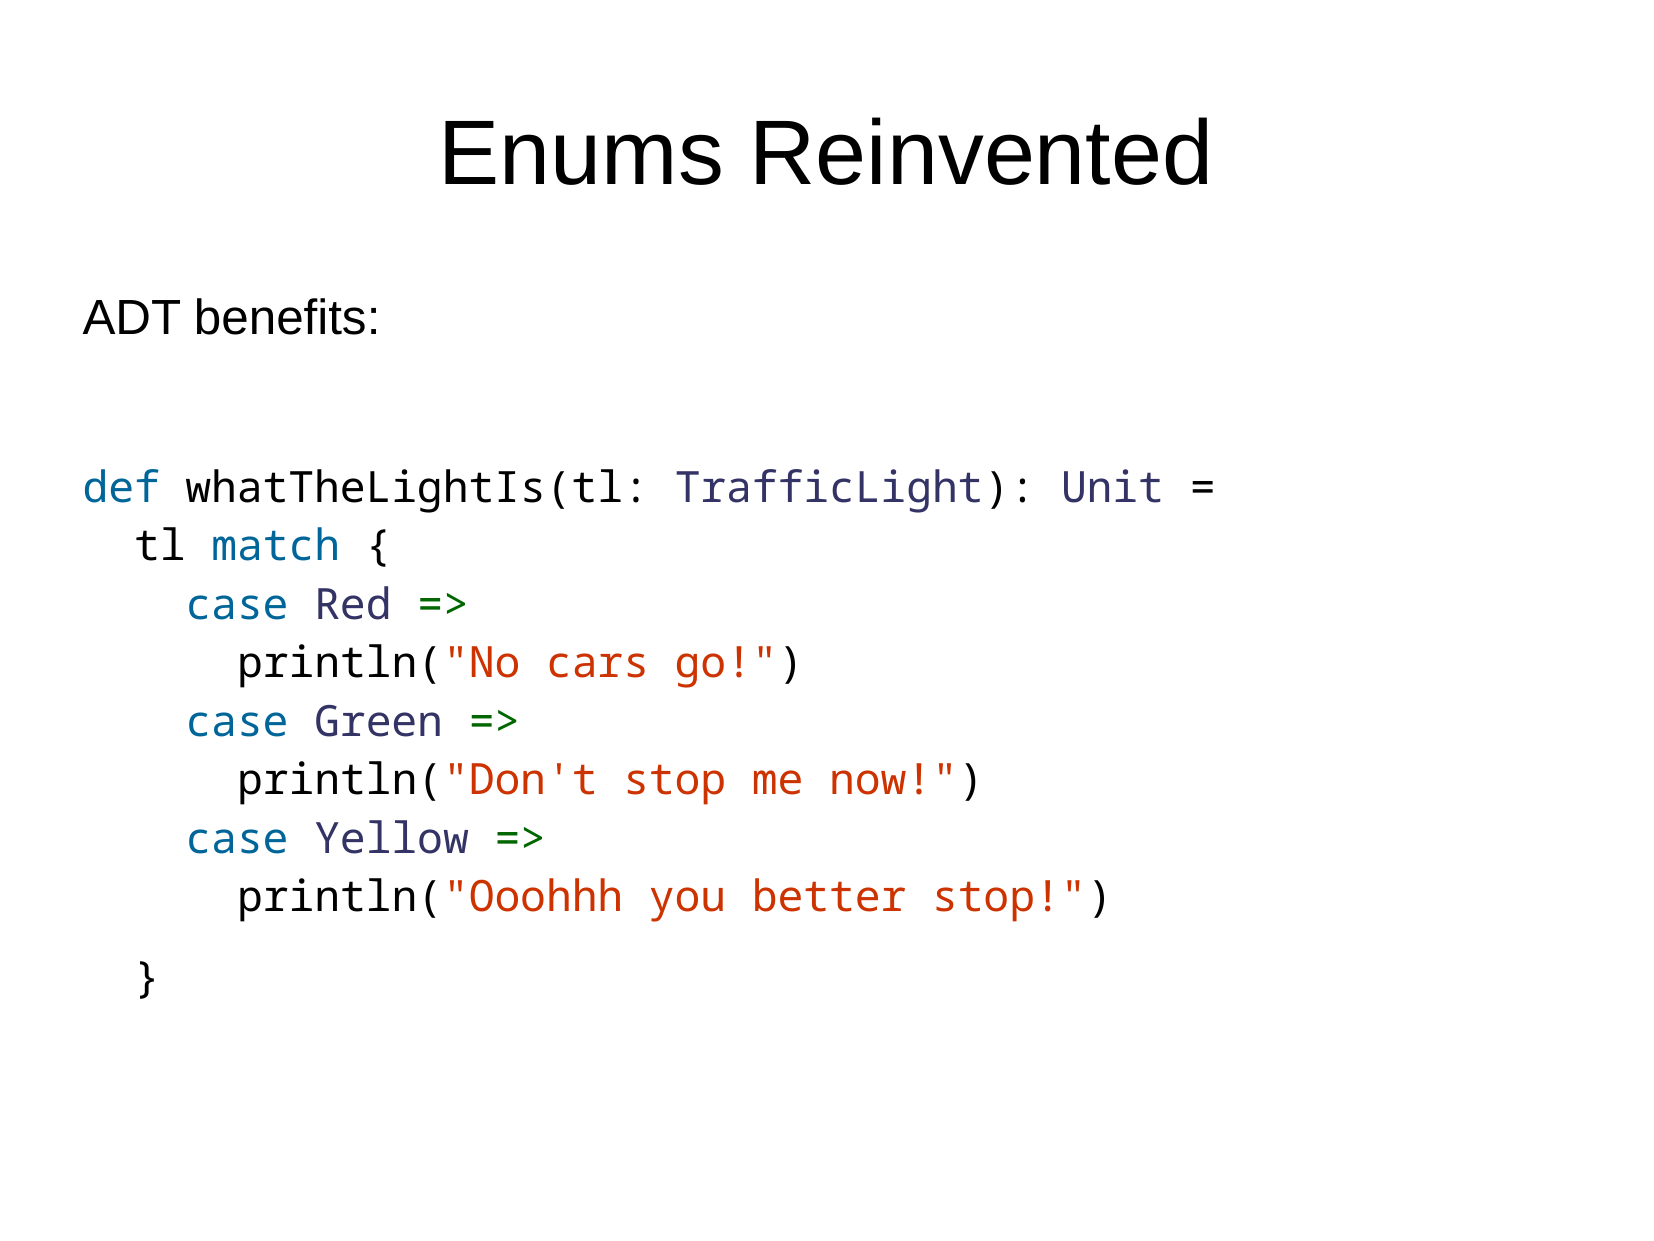

# Enums Reinvented
ADT benefits:
def whatTheLightIs(tl: TrafficLight): Unit =
 tl match {
 case Red =>
 println("No cars go!")
 case Green =>
 println("Don't stop me now!")
 case Yellow =>
 println("Ooohhh you better stop!")
 }